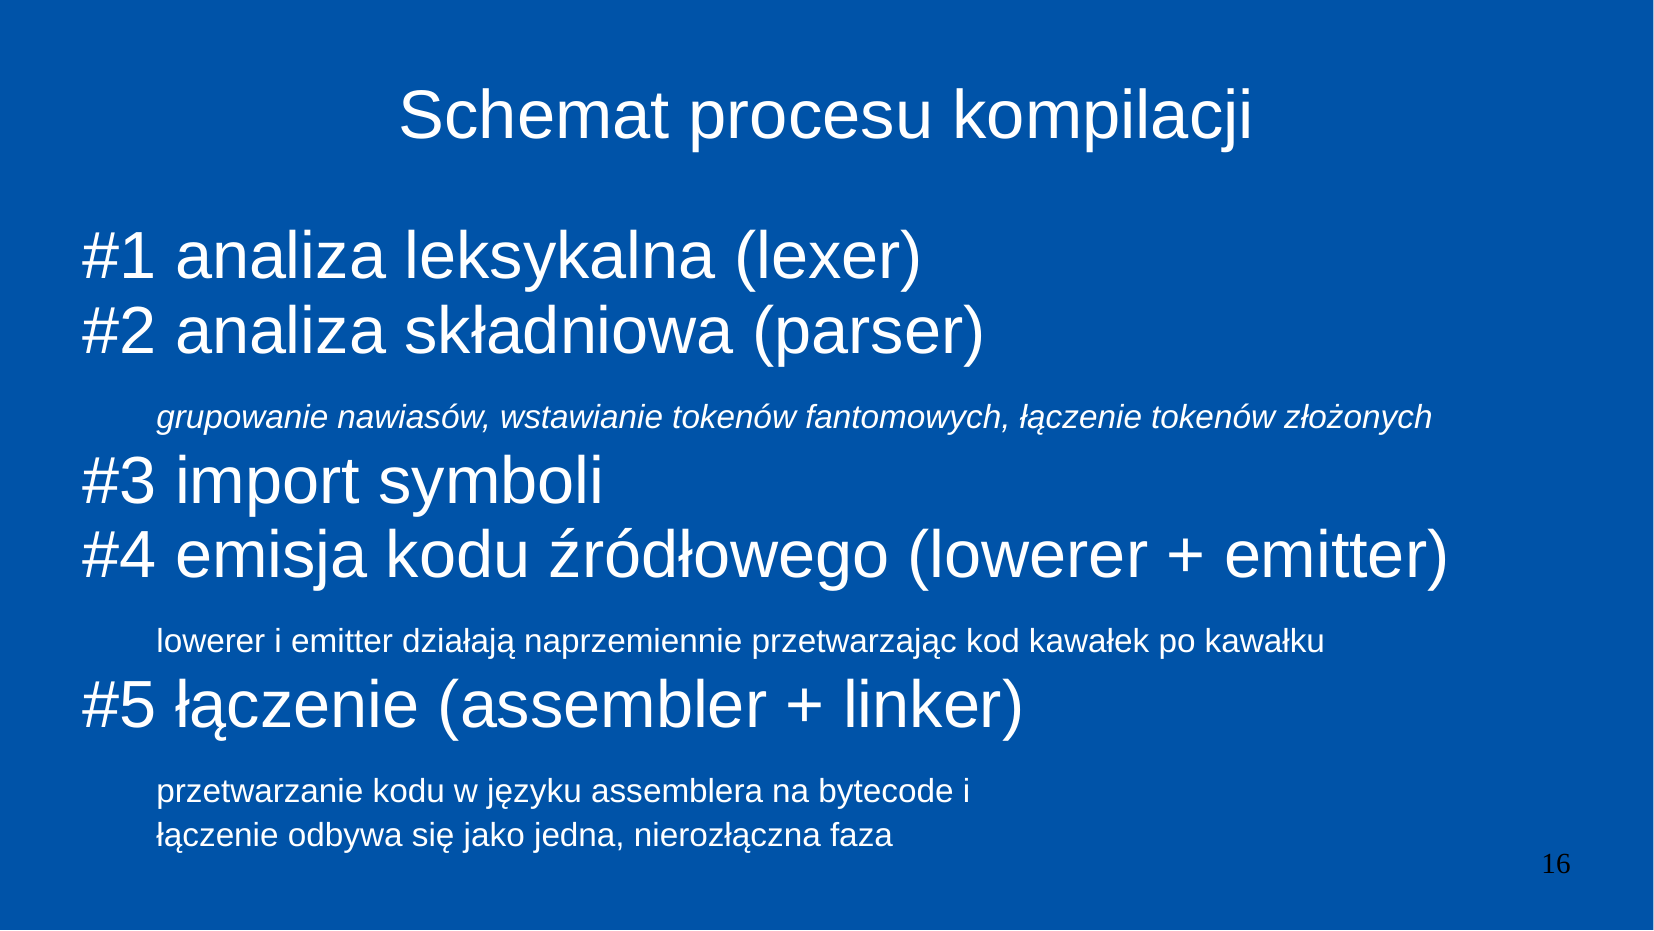

# Schemat procesu kompilacji
#1 analiza leksykalna (lexer)
#2 analiza składniowa (parser)
	grupowanie nawiasów, wstawianie tokenów fantomowych, łączenie tokenów złożonych
#3 import symboli
#4 emisja kodu źródłowego (lowerer + emitter)
	lowerer i emitter działają naprzemiennie przetwarzając kod kawałek po kawałku
#5 łączenie (assembler + linker)
	przetwarzanie kodu w języku assemblera na bytecode i
	łączenie odbywa się jako jedna, nierozłączna faza
16